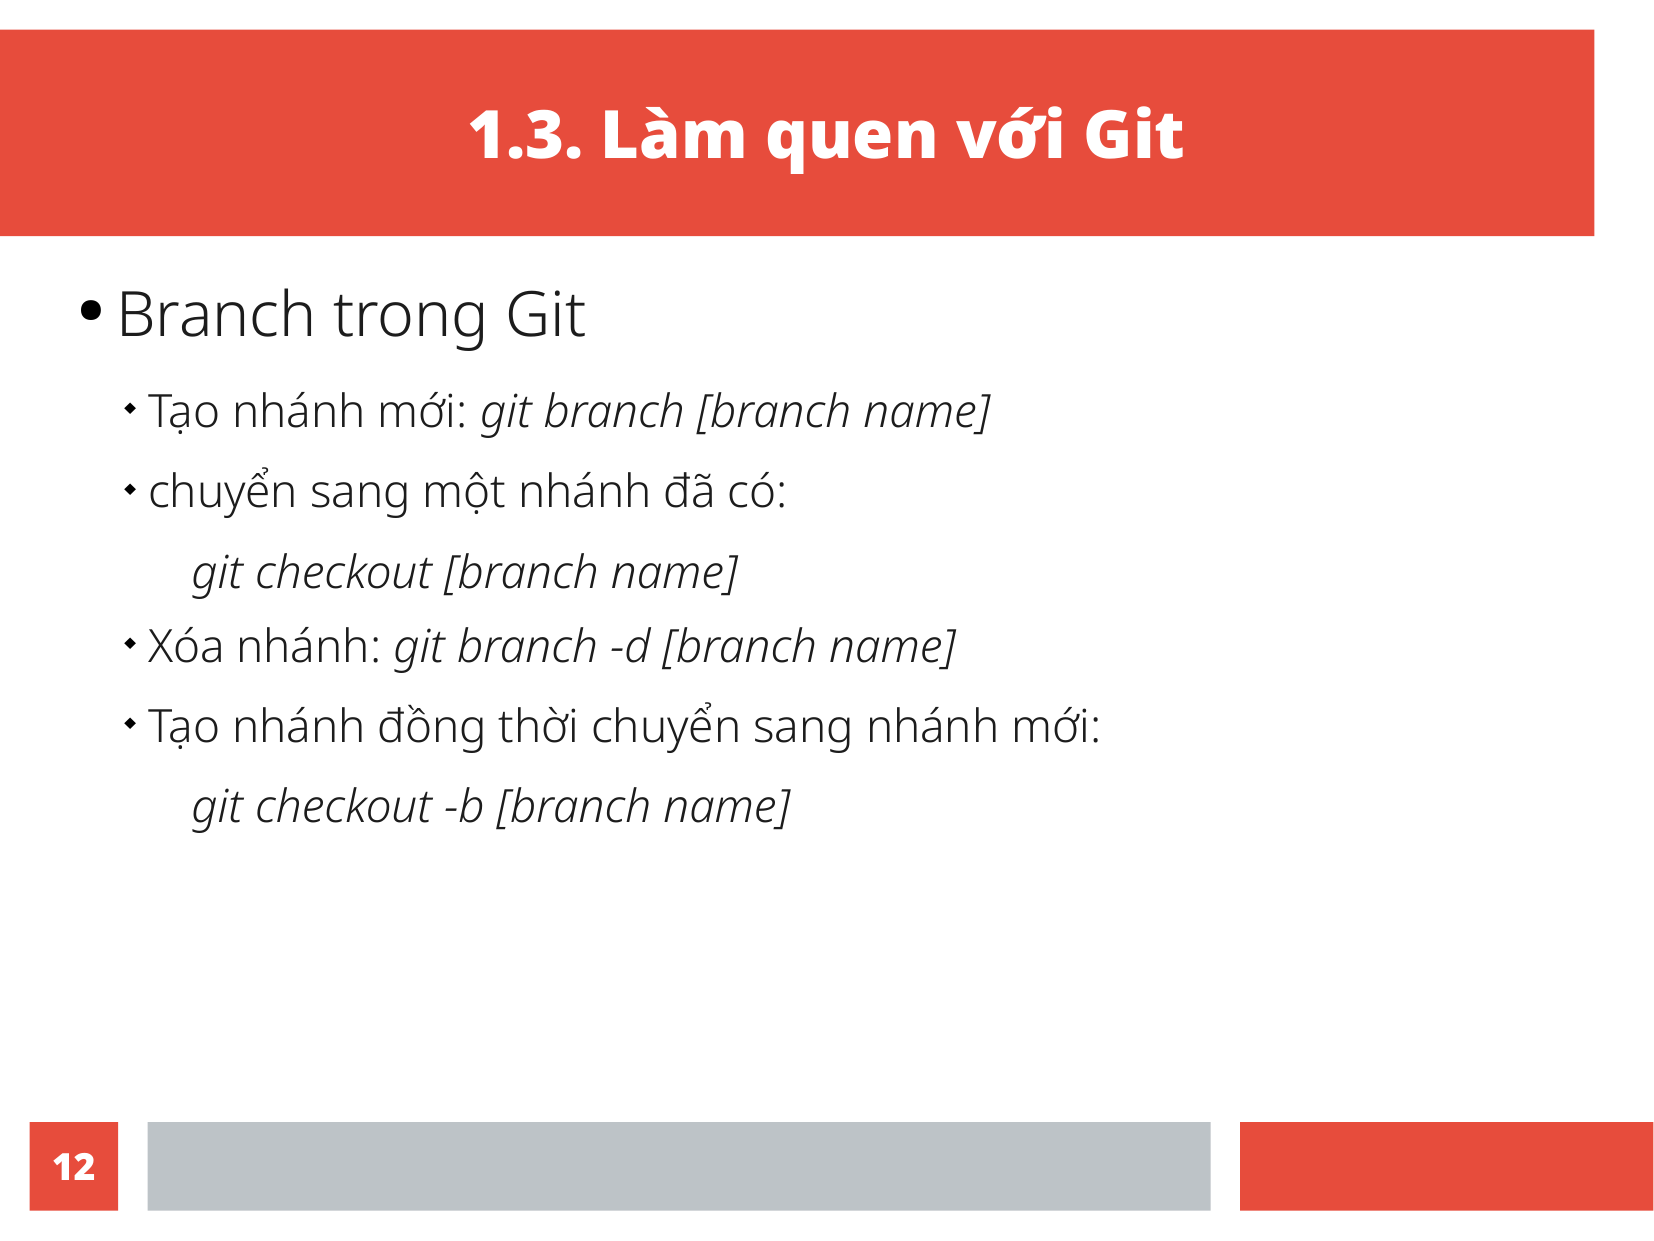

# 1.3. Làm quen với Git
 Branch trong Git
 Tạo nhánh mới: git branch [branch name]
 chuyển sang một nhánh đã có:
git checkout [branch name]
 Xóa nhánh: git branch -d [branch name]
 Tạo nhánh đồng thời chuyển sang nhánh mới:
git checkout -b [branch name]
12